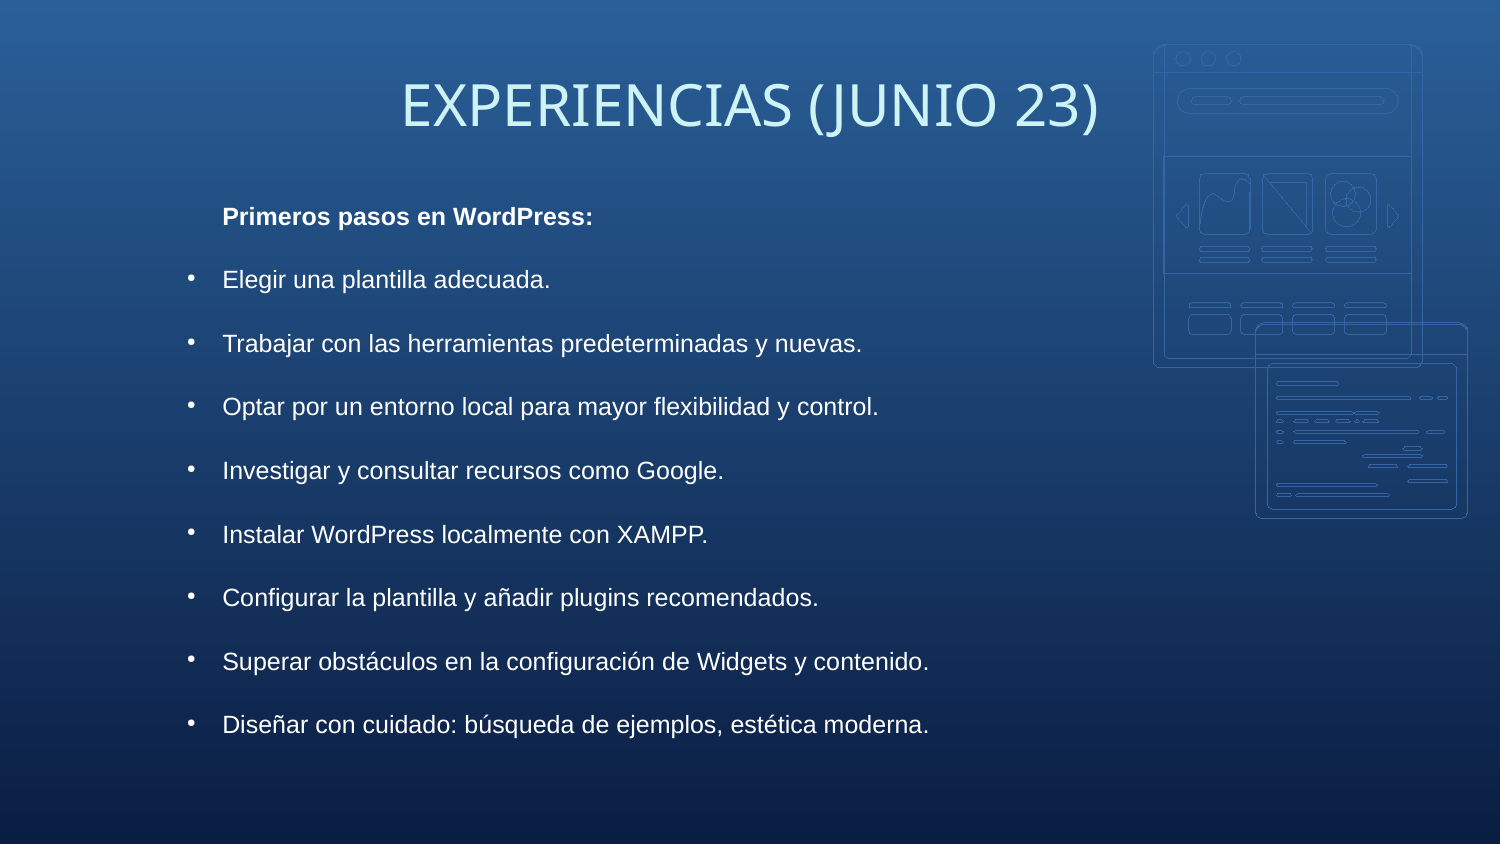

EXPERIENCIAS (JUNIO 23)
Primeros pasos en WordPress:
Elegir una plantilla adecuada.
Trabajar con las herramientas predeterminadas y nuevas.
Optar por un entorno local para mayor flexibilidad y control.
Investigar y consultar recursos como Google.
Instalar WordPress localmente con XAMPP.
Configurar la plantilla y añadir plugins recomendados.
Superar obstáculos en la configuración de Widgets y contenido.
Diseñar con cuidado: búsqueda de ejemplos, estética moderna.